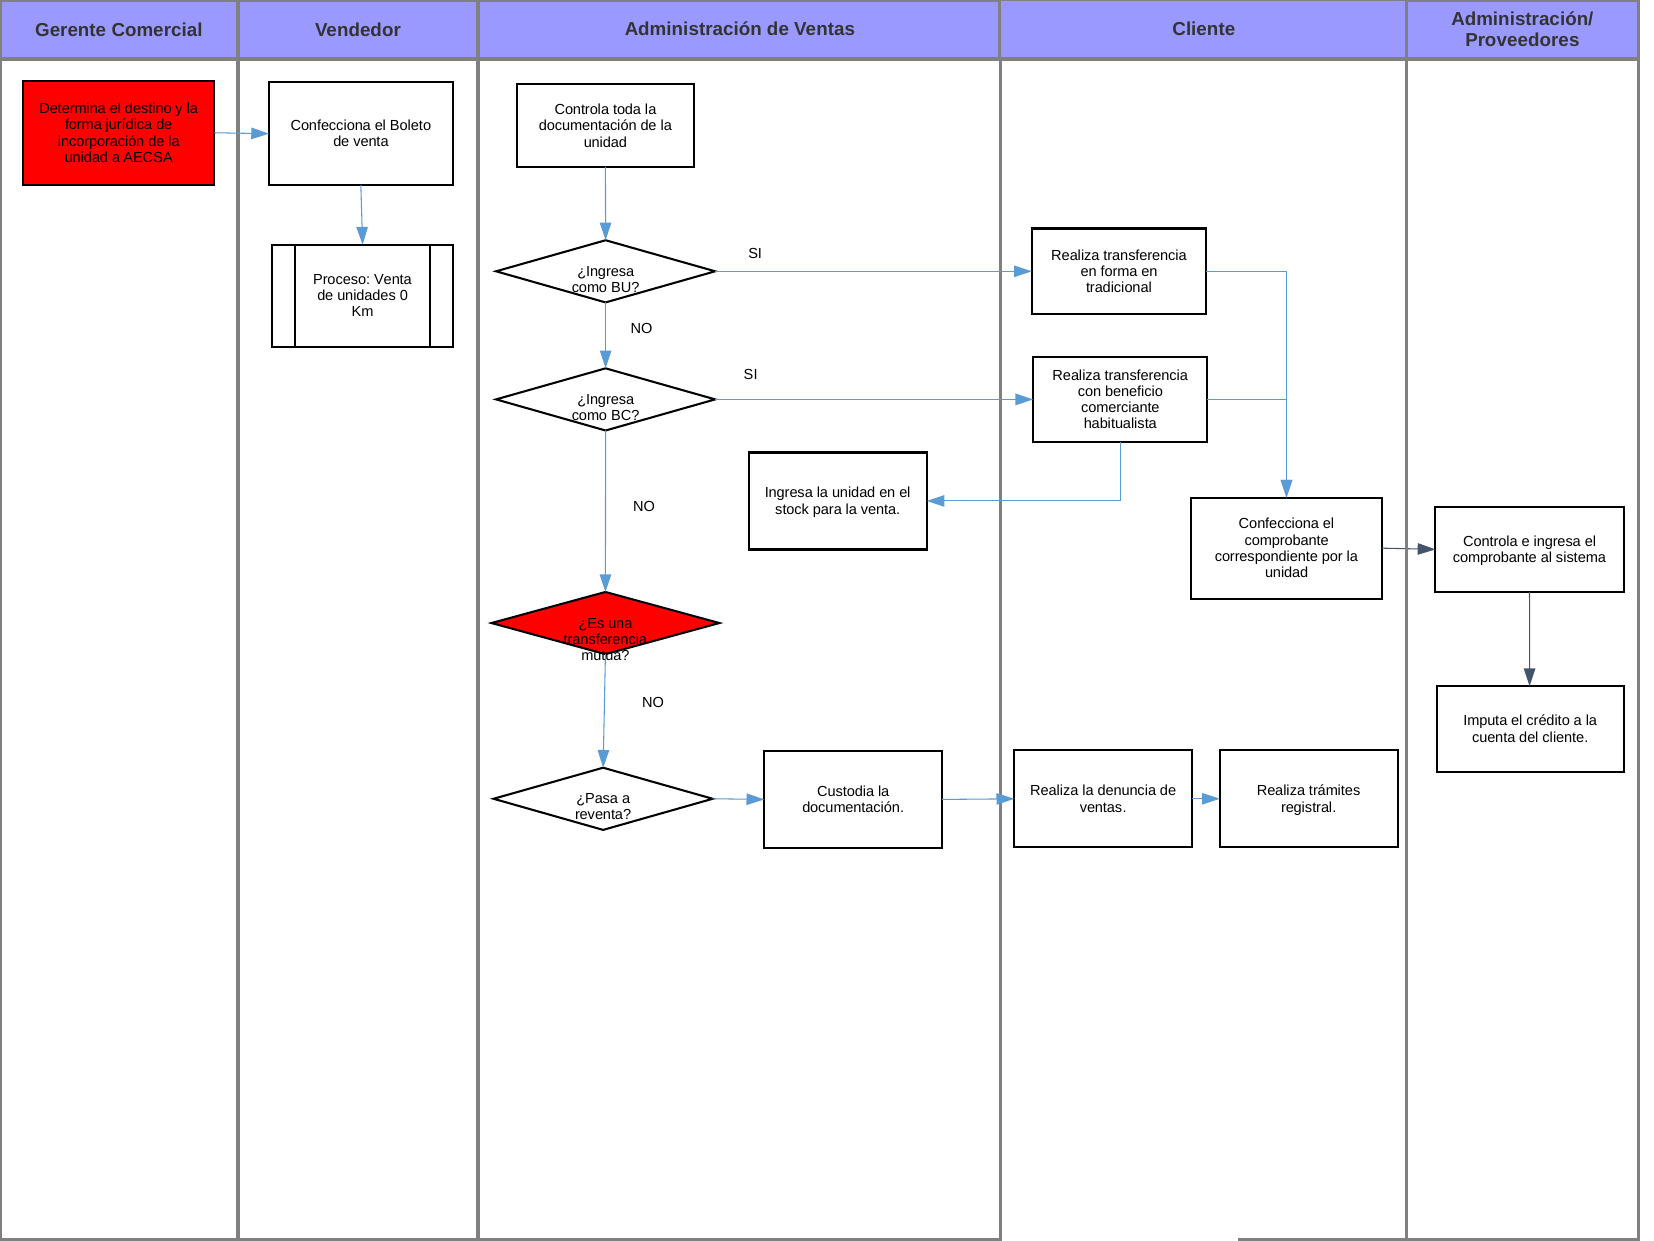

Administración/ Proveedores
Cliente
Administración de Ventas
Gerente Comercial
Vendedor
Determina el destino y la forma jurídica de incorporación de la unidad a AECSA
Confecciona el Boleto de venta
Controla toda la documentación de la unidad
Realiza transferencia en forma en tradicional
SI
¿Ingresa como BU?
Proceso: Venta de unidades 0 Km
NO
Realiza transferencia con beneficio comerciante habitualista
SI
¿Ingresa como BC?
Ingresa la unidad en el stock para la venta.
NO
Confecciona el comprobante correspondiente por la unidad
Controla e ingresa el comprobante al sistema
¿Es una transferencia mutua?
Imputa el crédito a la cuenta del cliente.
NO
Realiza la denuncia de ventas.
Realiza trámites registral.
Custodia la documentación.
¿Pasa a reventa?